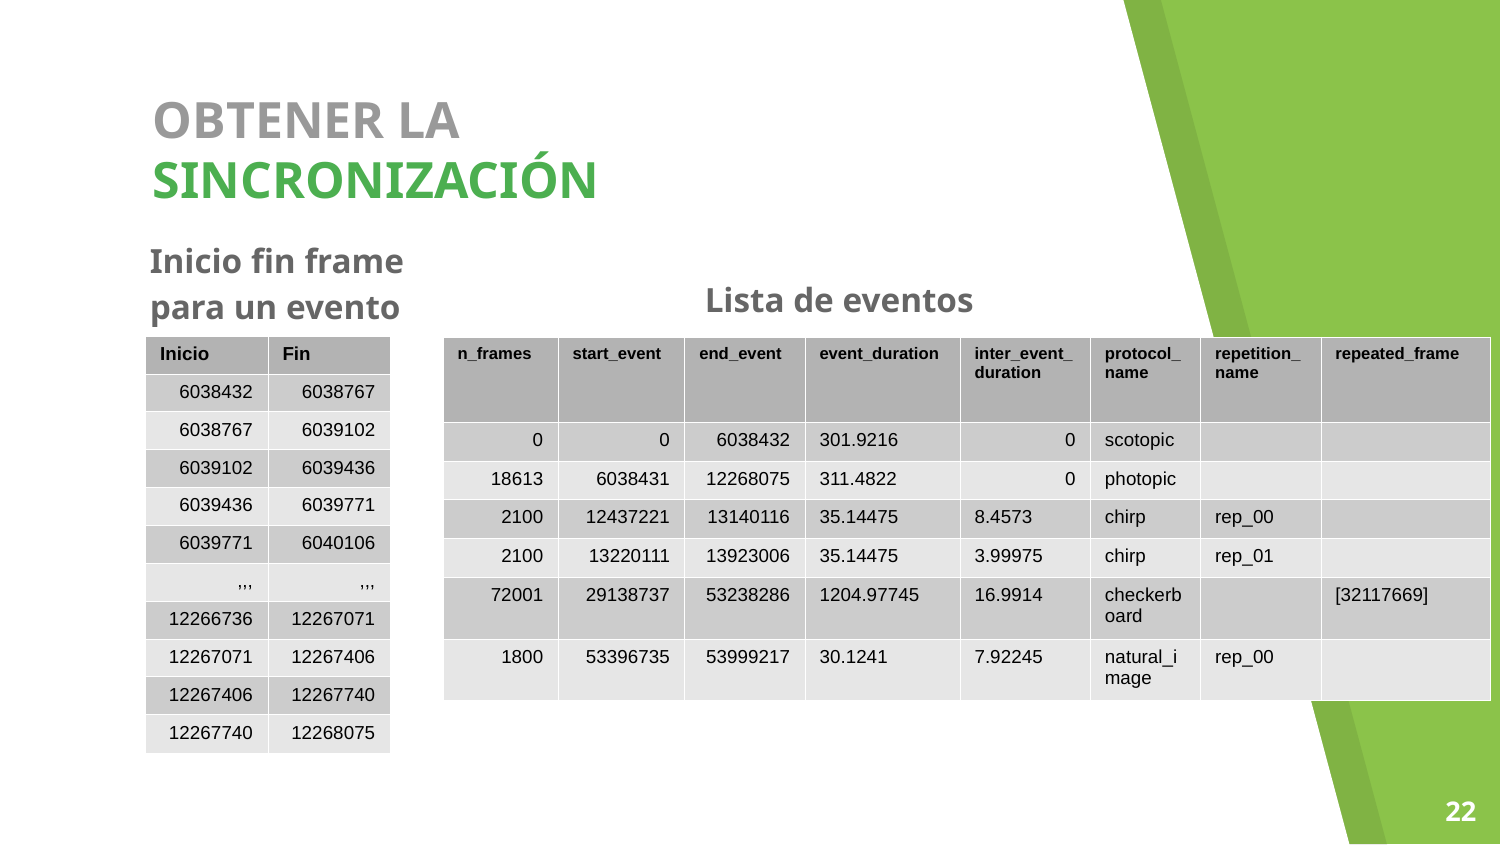

# OBTENER LA SINCRONIZACIÓN
Inicio fin frame para un evento
Lista de eventos
| Inicio | Fin |
| --- | --- |
| 6038432 | 6038767 |
| 6038767 | 6039102 |
| 6039102 | 6039436 |
| 6039436 | 6039771 |
| 6039771 | 6040106 |
| ,,, | ,,, |
| 12266736 | 12267071 |
| 12267071 | 12267406 |
| 12267406 | 12267740 |
| 12267740 | 12268075 |
| n\_frames | start\_event | end\_event | event\_duration | inter\_event\_duration | protocol\_name | repetition\_name | repeated\_frame |
| --- | --- | --- | --- | --- | --- | --- | --- |
| 0 | 0 | 6038432 | 301.9216 | 0 | scotopic | | |
| 18613 | 6038431 | 12268075 | 311.4822 | 0 | photopic | | |
| 2100 | 12437221 | 13140116 | 35.14475 | 8.4573 | chirp | rep\_00 | |
| 2100 | 13220111 | 13923006 | 35.14475 | 3.99975 | chirp | rep\_01 | |
| 72001 | 29138737 | 53238286 | 1204.97745 | 16.9914 | checkerboard | | [32117669] |
| 1800 | 53396735 | 53999217 | 30.1241 | 7.92245 | natural\_image | rep\_00 | |